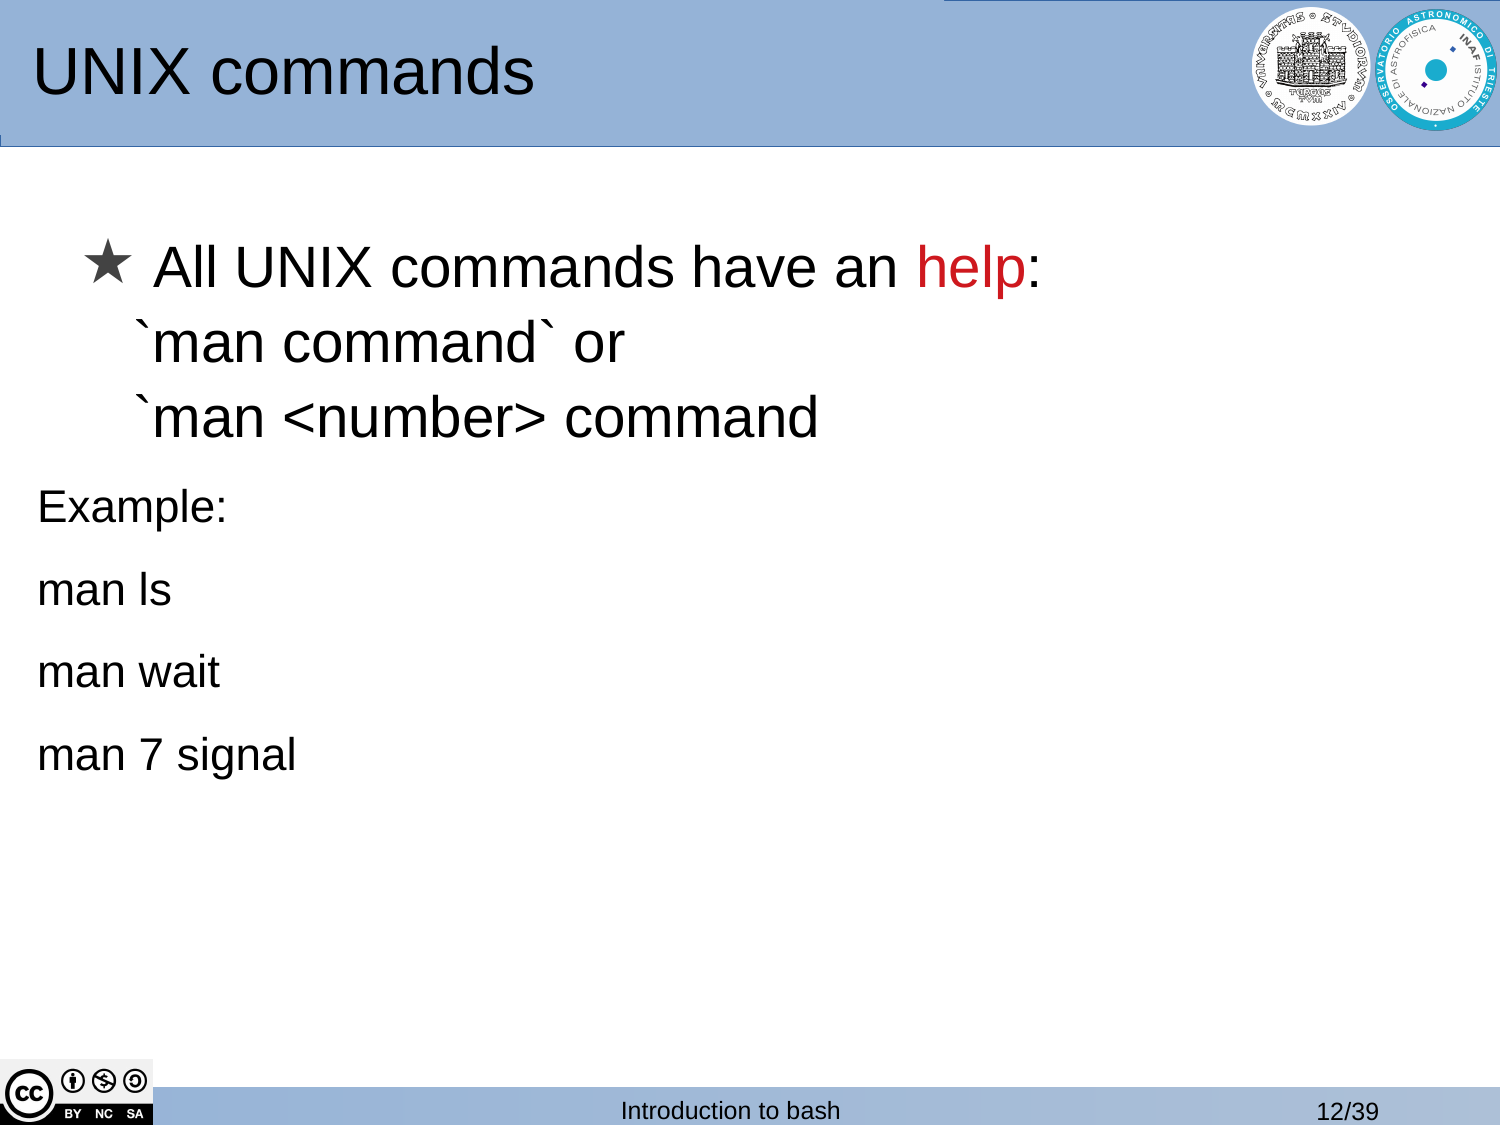

Traditional service delivery
UNIX commands
# All UNIX commands have an help:
`man command` or
`man command
Example:
man ls
man wait
man 7 signal